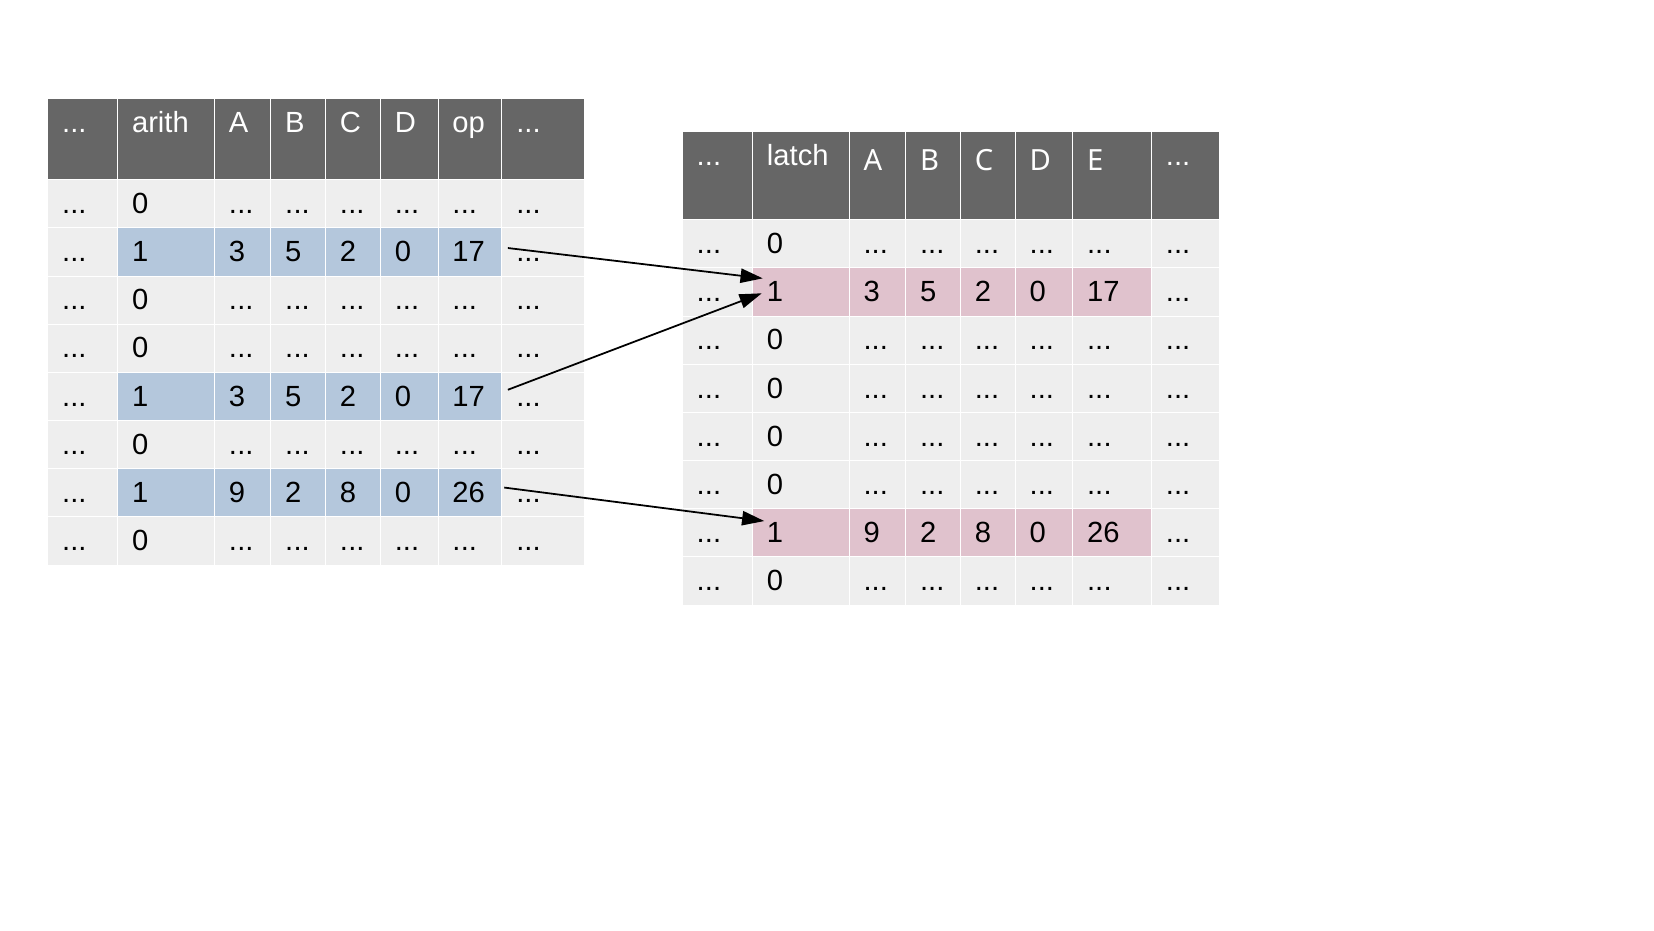

| ... | arith | A | B | C | D | op | ... |
| --- | --- | --- | --- | --- | --- | --- | --- |
| ... | 0 | ... | ... | ... | ... | ... | ... |
| ... | 1 | 3 | 5 | 2 | 0 | 17 | ... |
| ... | 0 | ... | ... | ... | ... | ... | ... |
| ... | 0 | ... | ... | ... | ... | ... | ... |
| ... | 1 | 3 | 5 | 2 | 0 | 17 | ... |
| ... | 0 | ... | ... | ... | ... | ... | ... |
| ... | 1 | 9 | 2 | 8 | 0 | 26 | ... |
| ... | 0 | ... | ... | ... | ... | ... | ... |
| ... | latch | A | B | C | D | E | ... |
| --- | --- | --- | --- | --- | --- | --- | --- |
| ... | 0 | ... | ... | ... | ... | ... | ... |
| ... | 1 | 3 | 5 | 2 | 0 | 17 | ... |
| ... | 0 | ... | ... | ... | ... | ... | ... |
| ... | 0 | ... | ... | ... | ... | ... | ... |
| ... | 0 | ... | ... | ... | ... | ... | ... |
| ... | 0 | ... | ... | ... | ... | ... | ... |
| ... | 1 | 9 | 2 | 8 | 0 | 26 | ... |
| ... | 0 | ... | ... | ... | ... | ... | ... |